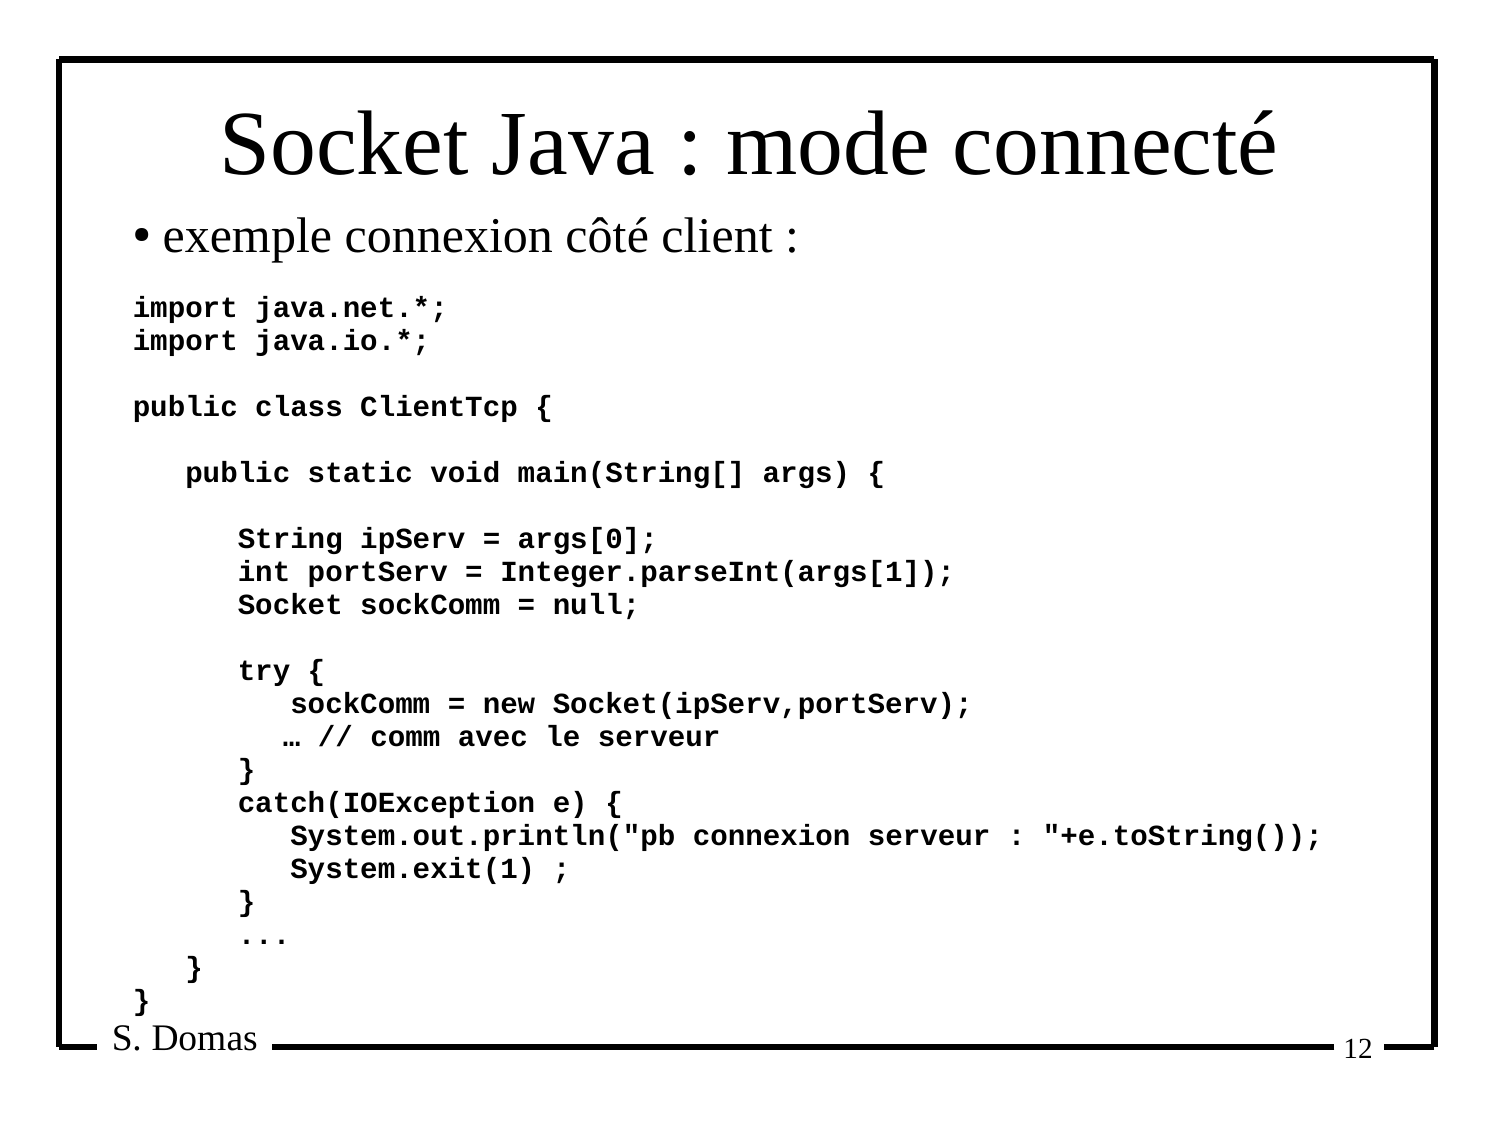

# Socket Java : mode connecté
S. Domas
exemple connexion côté client :
import java.net.*;
import java.io.*;
public class ClientTcp {
 public static void main(String[] args) {
 String ipServ = args[0];
 int portServ = Integer.parseInt(args[1]);
 Socket sockComm = null;
 try {
 sockComm = new Socket(ipServ,portServ);
	… // comm avec le serveur
 }
 catch(IOException e) {
 System.out.println("pb connexion serveur : "+e.toString());
 System.exit(1) ;
 }
 ...
 }
}
12